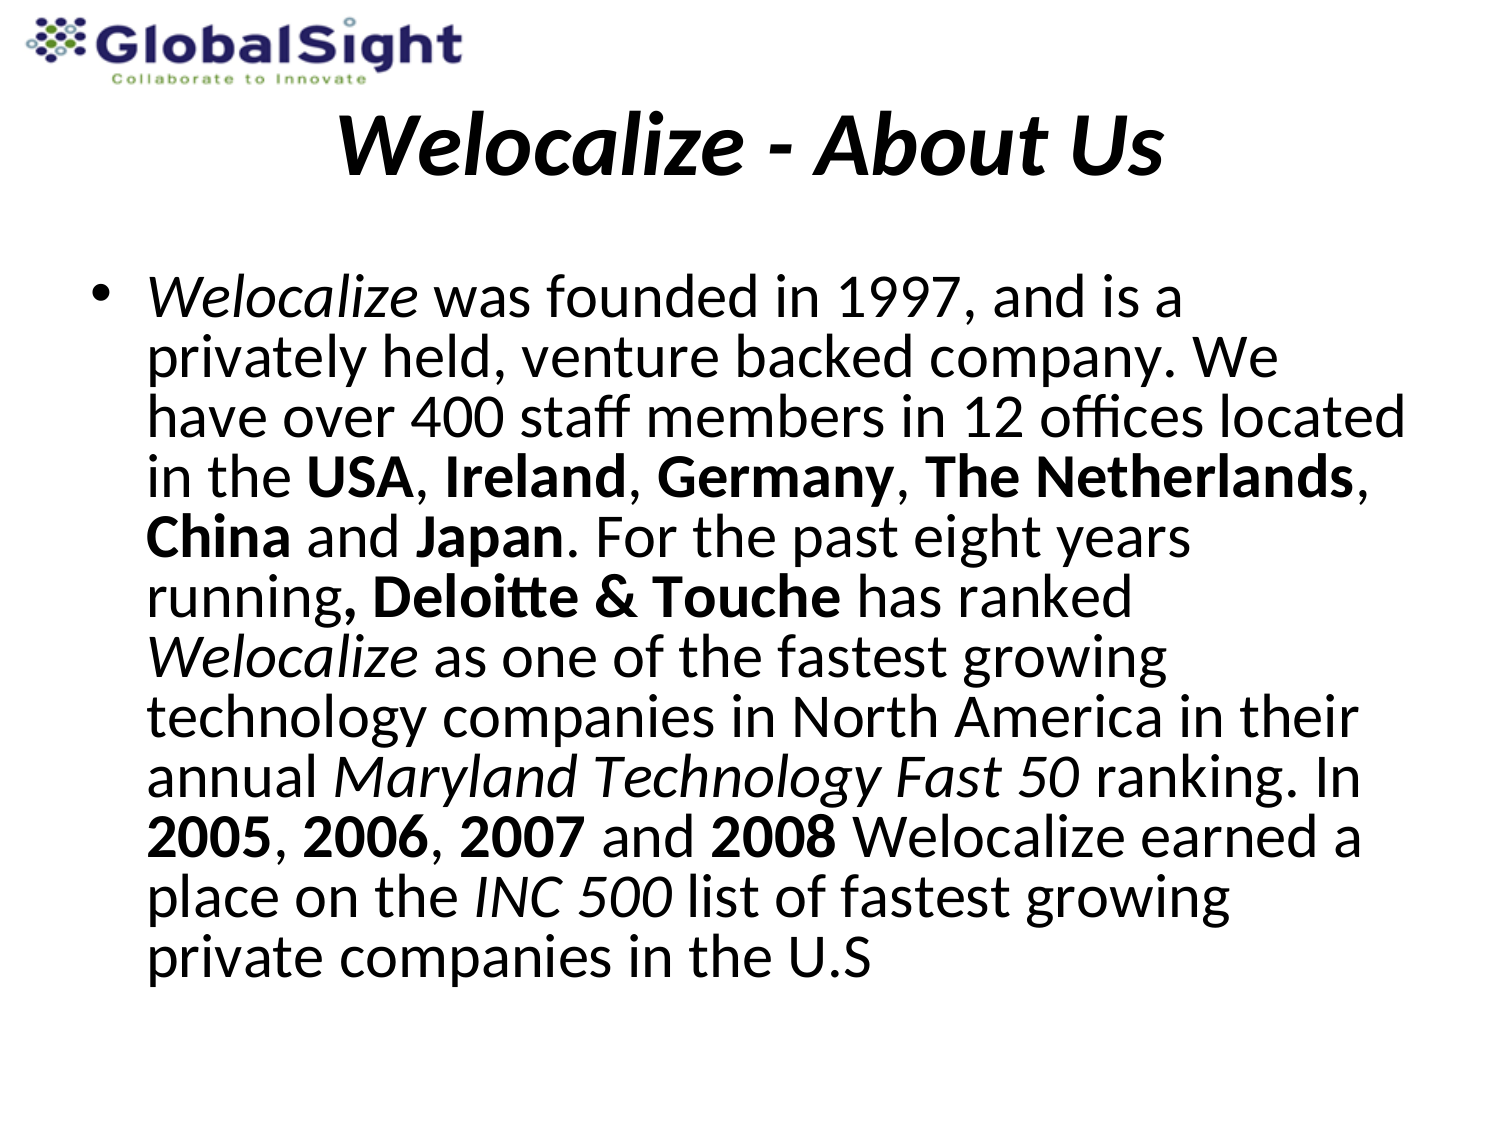

# Welocalize - About Us
Welocalize was founded in 1997, and is a privately held, venture backed company. We have over 400 staff members in 12 offices located in the USA, Ireland, Germany, The Netherlands, China and Japan. For the past eight years running, Deloitte & Touche has ranked Welocalize as one of the fastest growing technology companies in North America in their annual Maryland Technology Fast 50 ranking. In 2005, 2006, 2007 and 2008 Welocalize earned a place on the INC 500 list of fastest growing private companies in the U.S